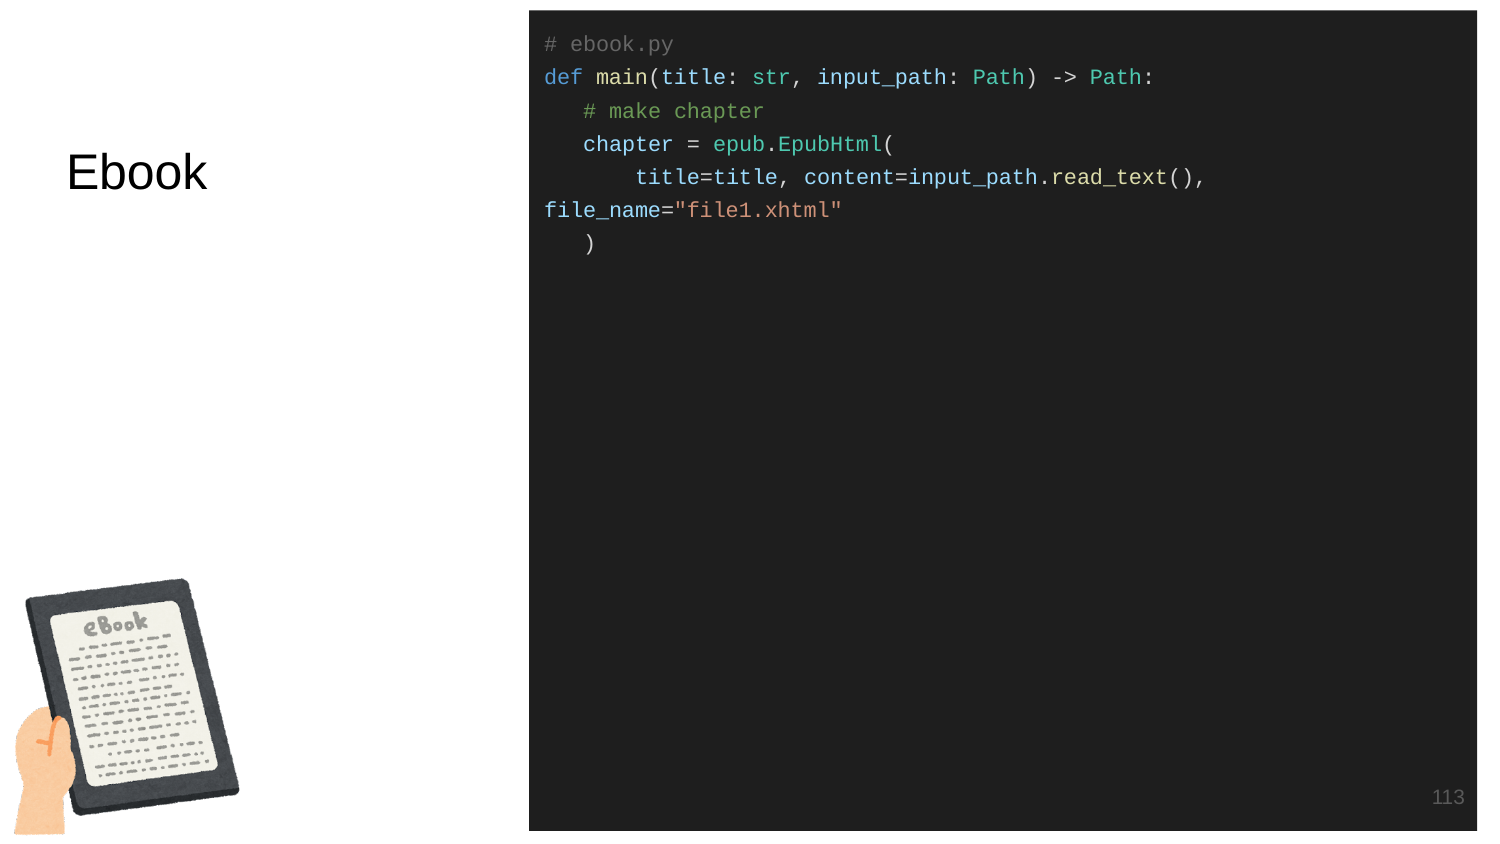

# ebook.py
def main(title: str, input_path: Path) -> Path:
 # make chapter
 chapter = epub.EpubHtml(
 title=title, content=input_path.read_text(), file_name="file1.xhtml"
 )
# Ebook